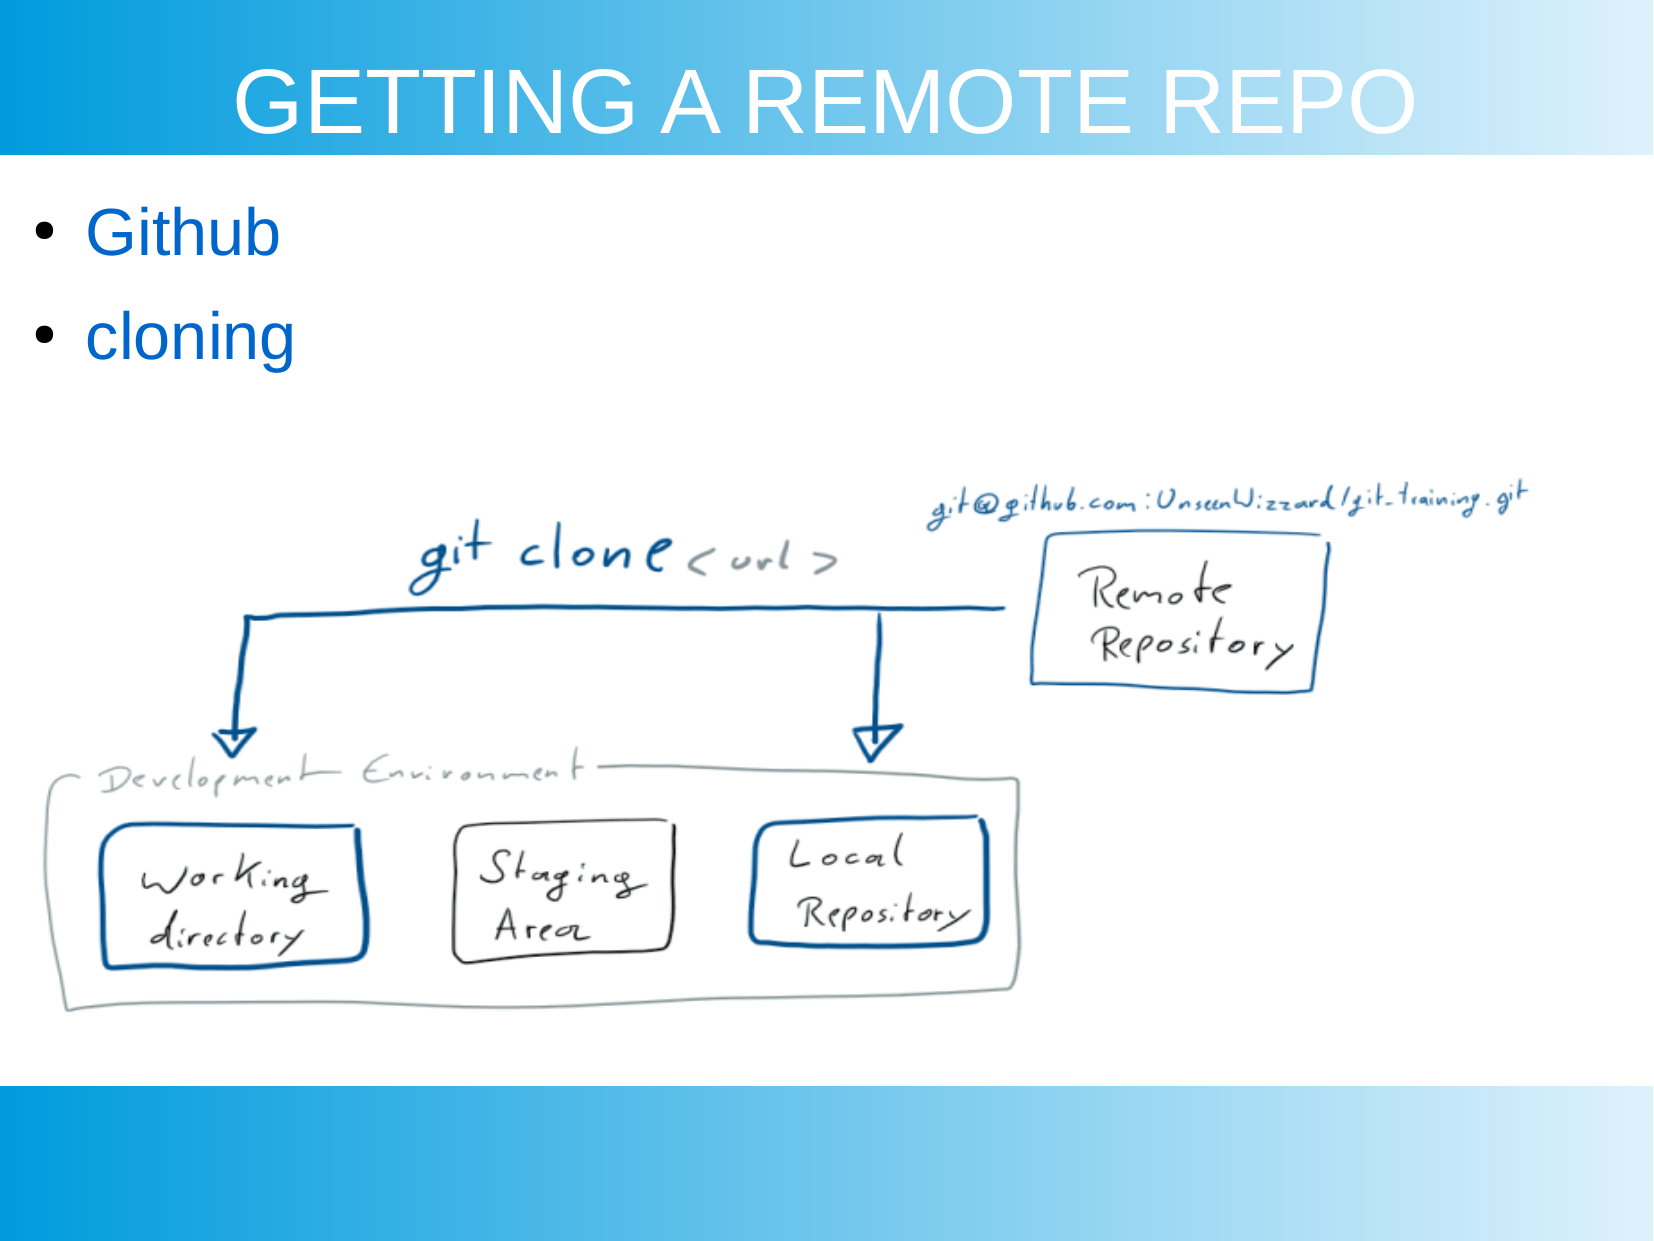

# GETTING A REMOTE REPO
Github
cloning